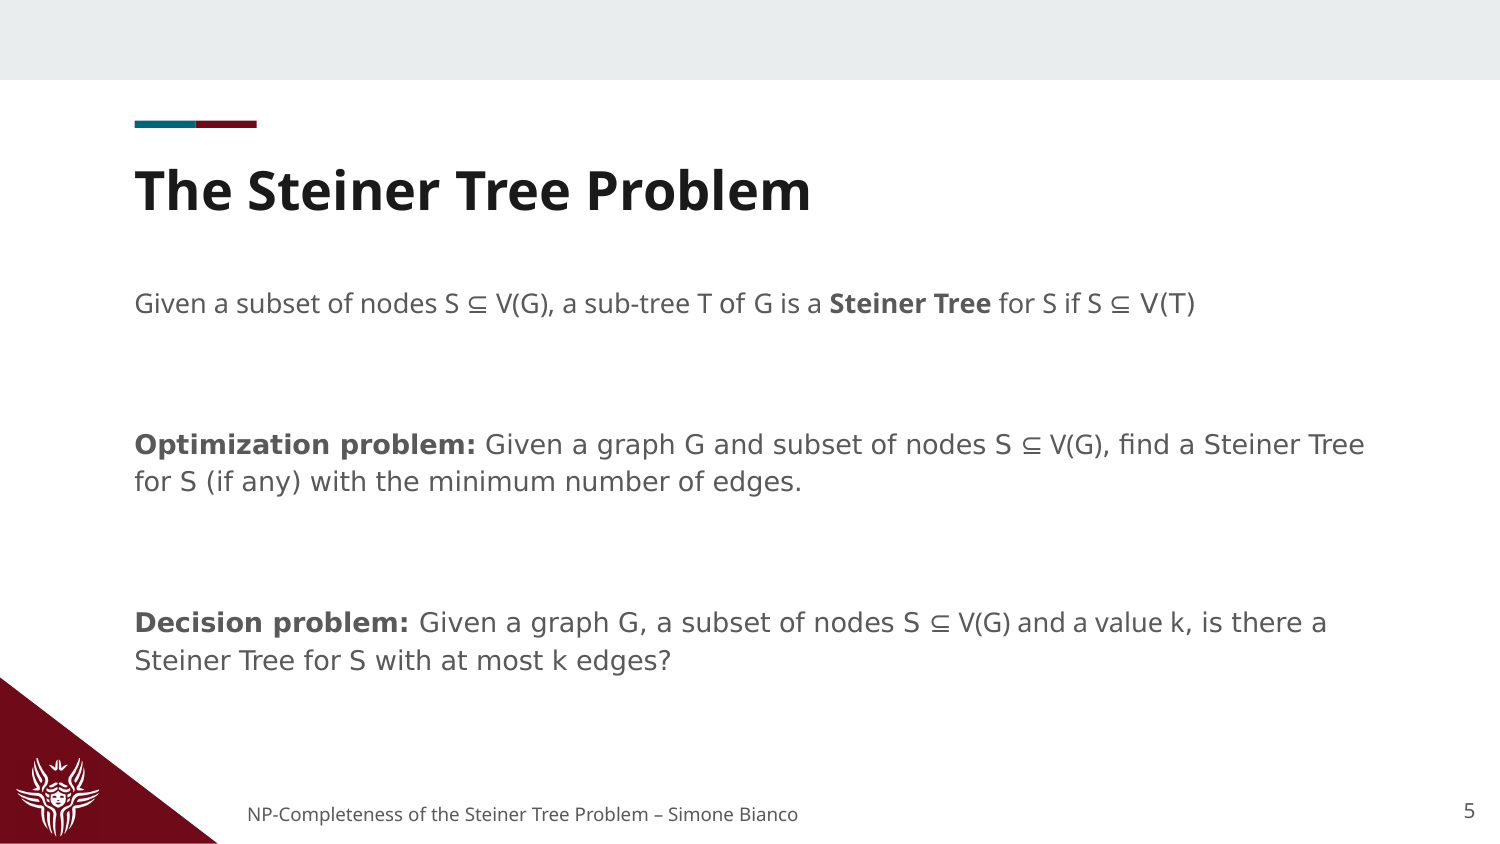

# The Steiner Tree Problem
Given a subset of nodes S ⊆ V(G), a sub-tree T of G is a Steiner Tree for S if S ⊆ V(T)
Optimization problem: Given a graph G and subset of nodes S ⊆ V(G), find a Steiner Tree for S (if any) with the minimum number of edges.
Decision problem: Given a graph G, a subset of nodes S ⊆ V(G) and a value k, is there a Steiner Tree for S with at most k edges?
NP-Completeness of the Steiner Tree Problem – Simone Bianco